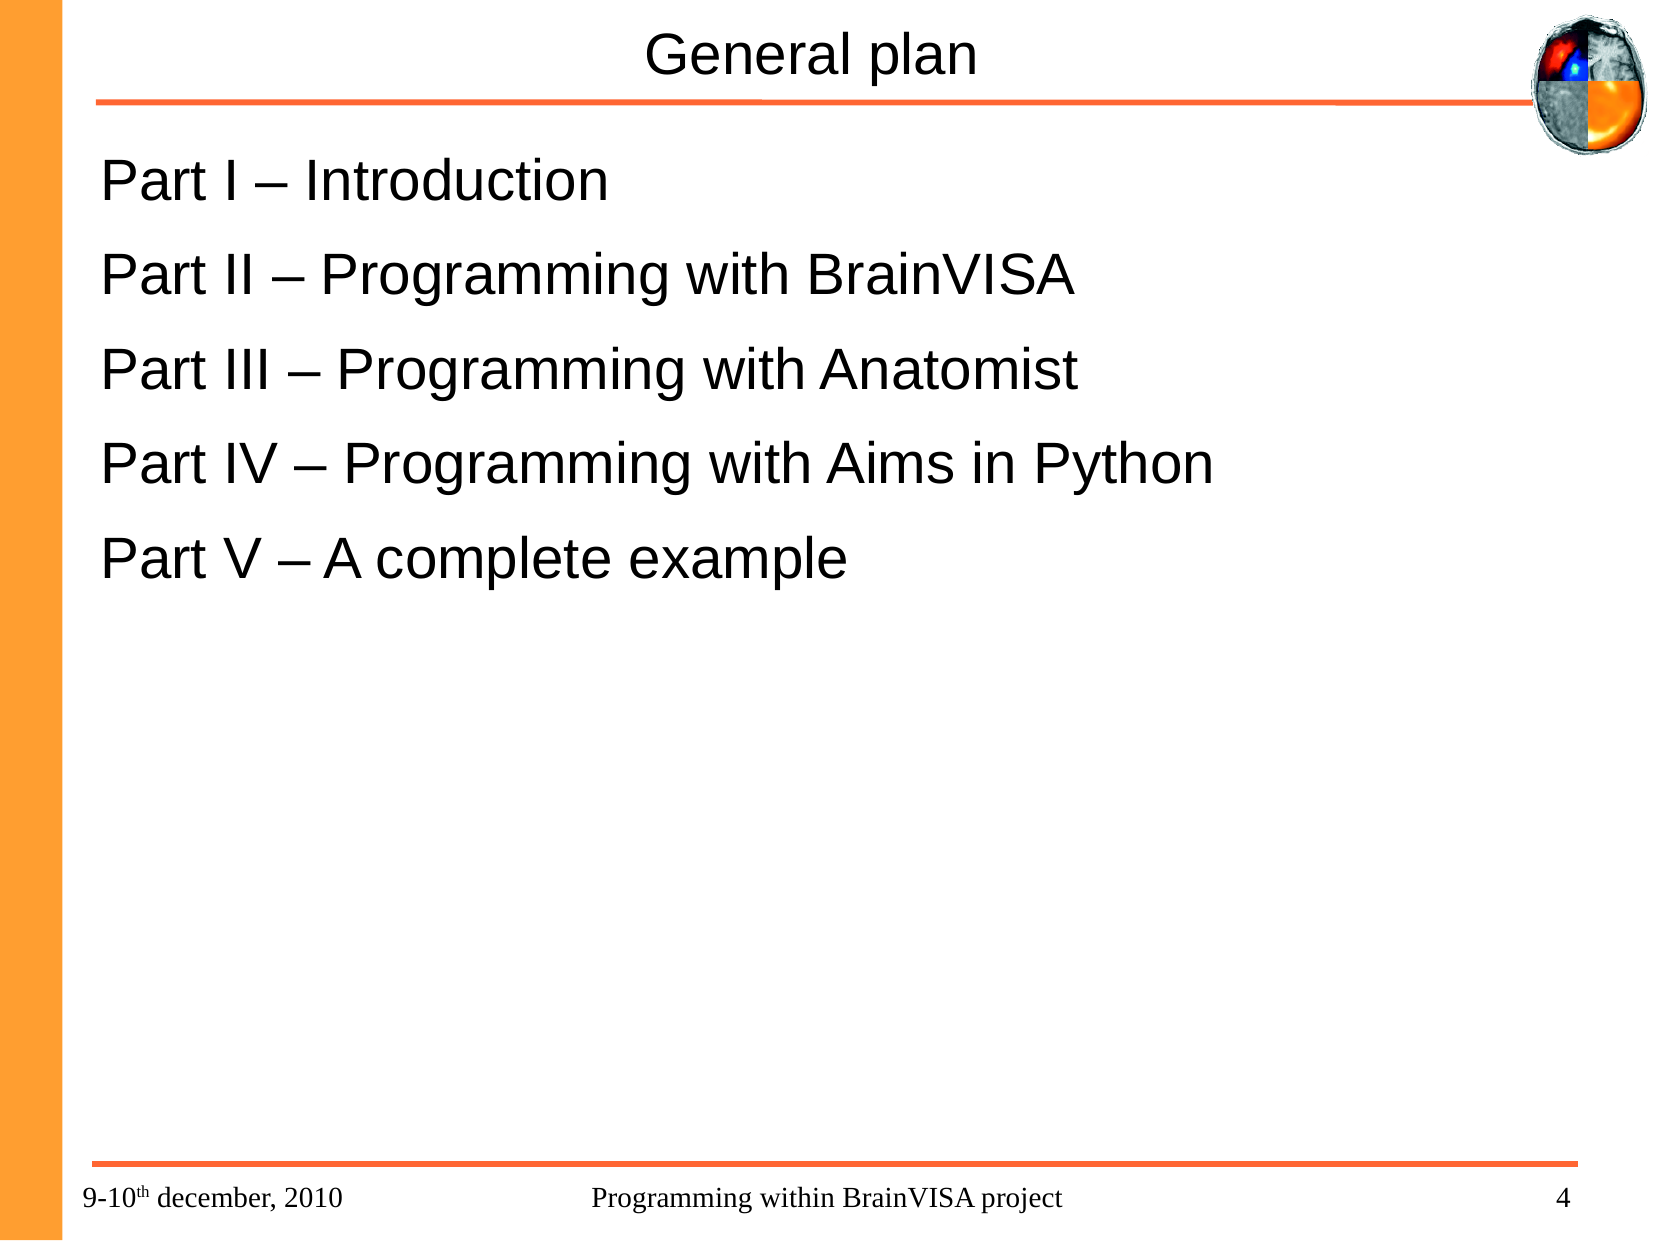

# General plan
Part I – Introduction
Part II – Programming with BrainVISA
Part III – Programming with Anatomist
Part IV – Programming with Aims in Python
Part V – A complete example
4